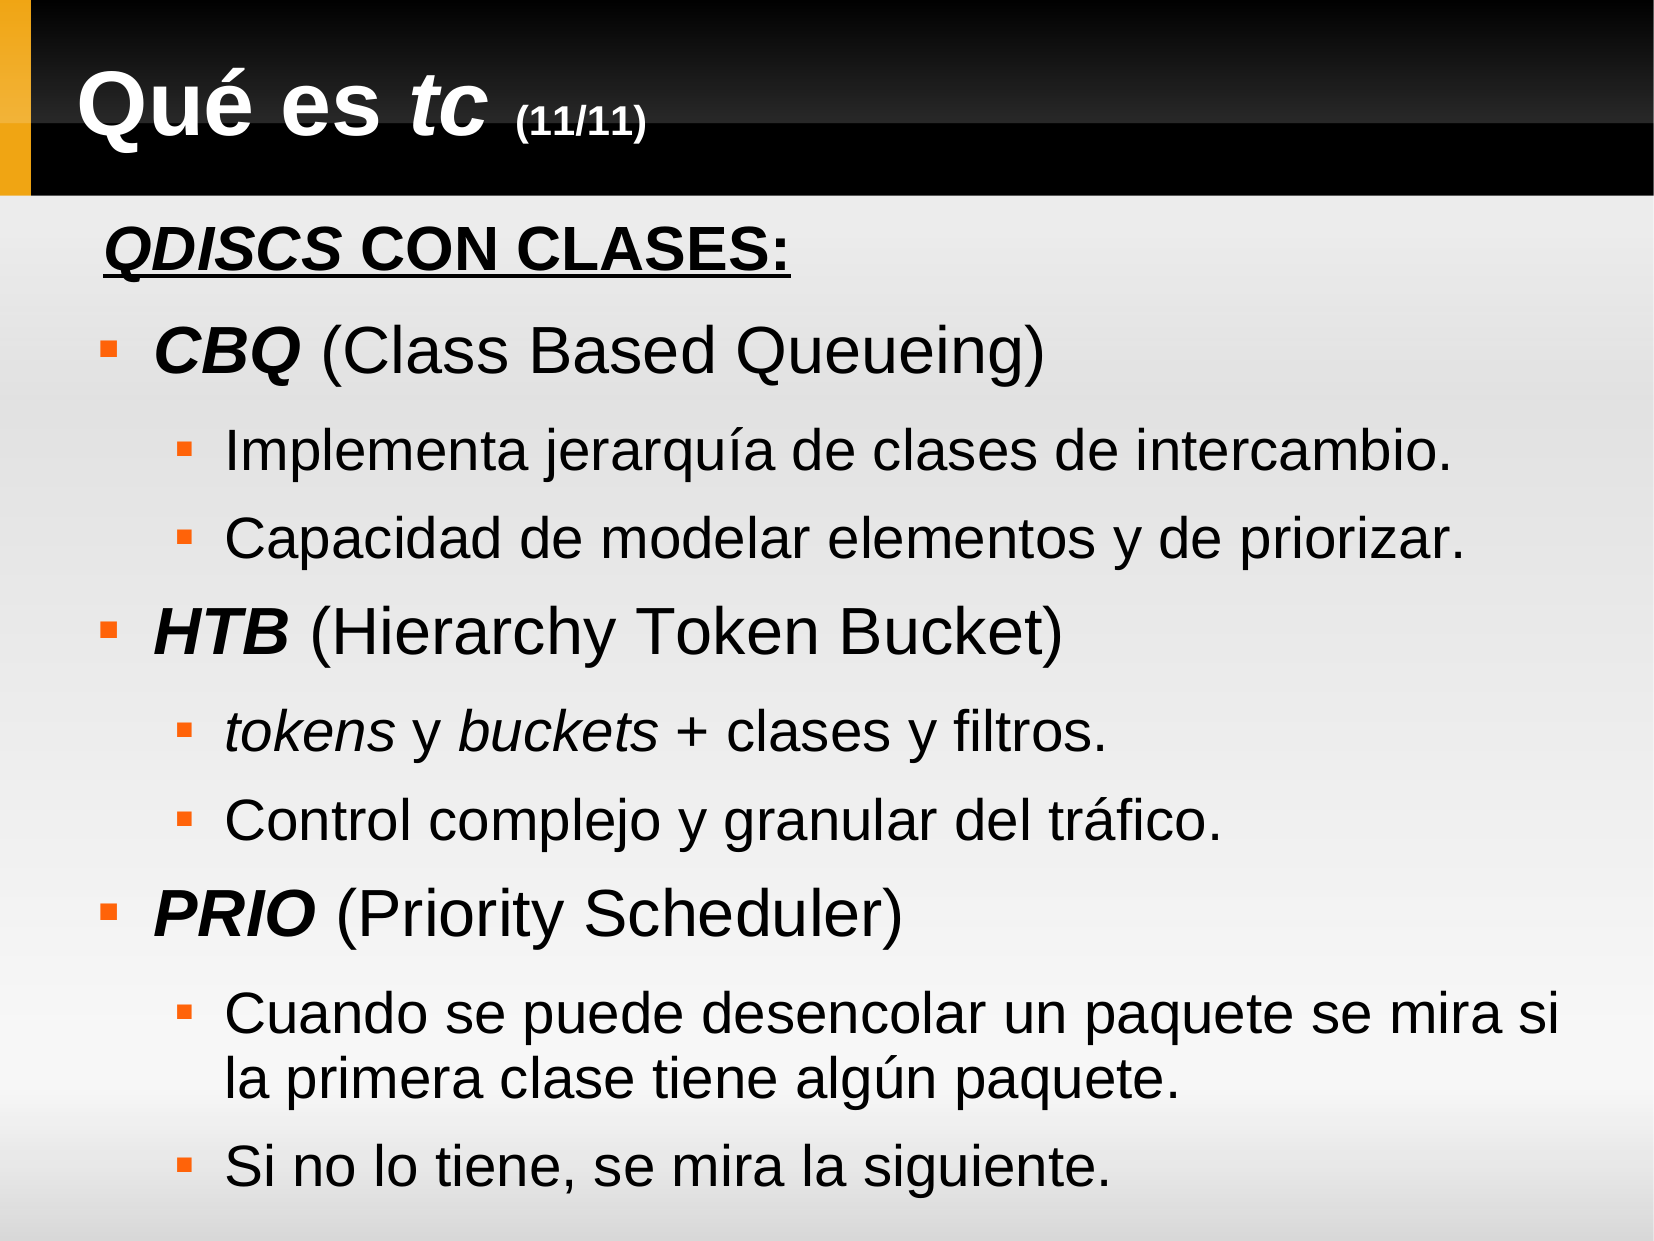

# Qué es tc (11/11)
QDISCS CON CLASES:
CBQ (Class Based Queueing)
Implementa jerarquía de clases de intercambio.
Capacidad de modelar elementos y de priorizar.
HTB (Hierarchy Token Bucket)
tokens y buckets + clases y filtros.
Control complejo y granular del tráfico.
PRIO (Priority Scheduler)
Cuando se puede desencolar un paquete se mira si la primera clase tiene algún paquete.
Si no lo tiene, se mira la siguiente.